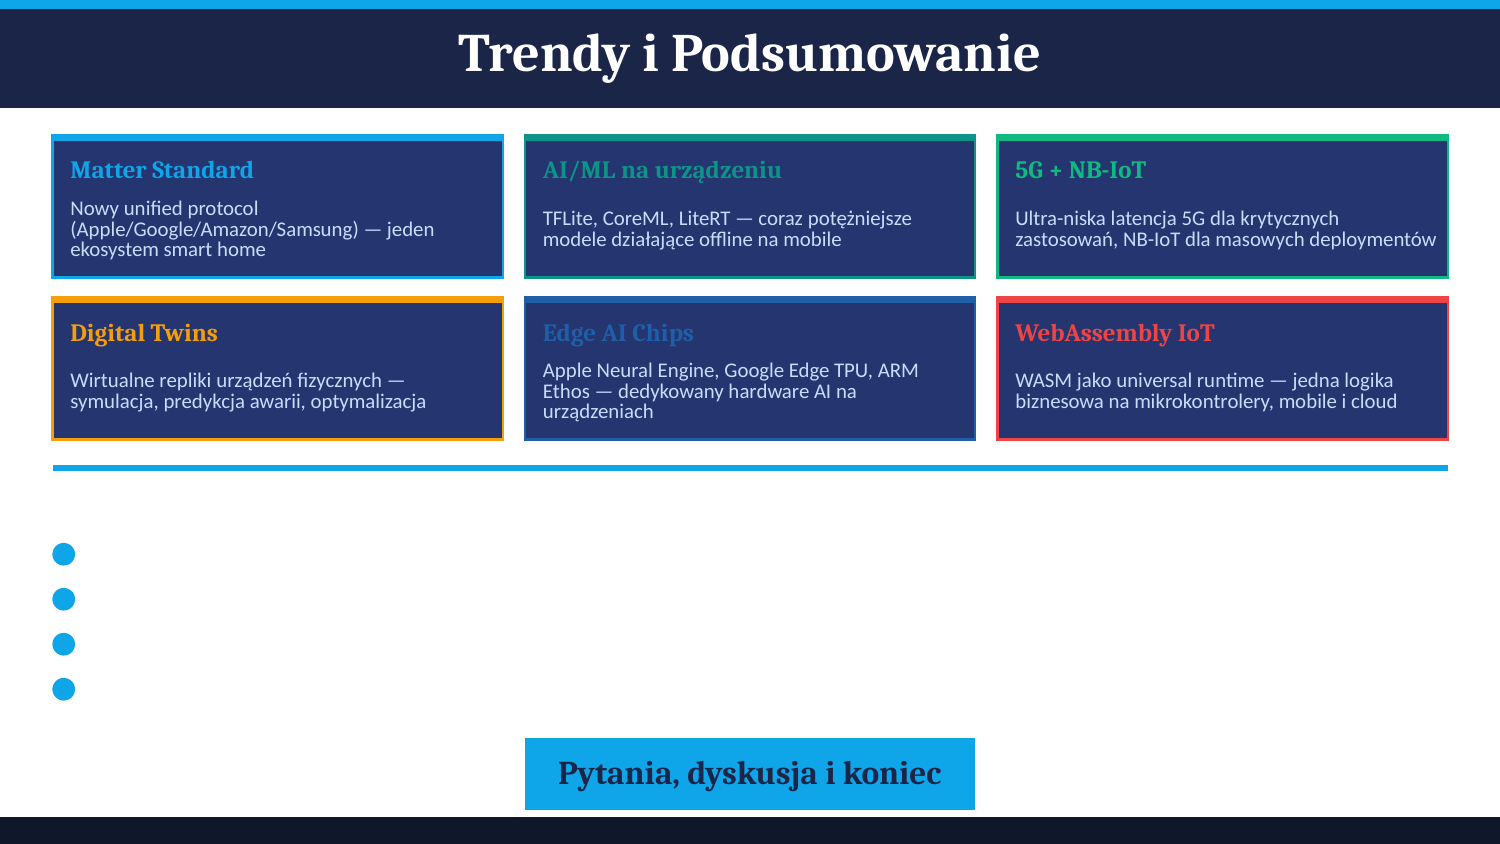

Trendy i Podsumowanie
Matter Standard
AI/ML na urządzeniu
5G + NB-IoT
Nowy unified protocol (Apple/Google/Amazon/Samsung) — jeden ekosystem smart home
TFLite, CoreML, LiteRT — coraz potężniejsze modele działające offline na mobile
Ultra-niska latencja 5G dla krytycznych zastosowań, NB-IoT dla masowych deploymentów
Digital Twins
Edge AI Chips
WebAssembly IoT
Wirtualne repliki urządzeń fizycznych — symulacja, predykcja awarii, optymalizacja
Apple Neural Engine, Google Edge TPU, ARM Ethos — dedykowany hardware AI na urządzeniach
WASM jako universal runtime — jedna logika biznesowa na mikrokontrolery, mobile i cloud
Kluczowe wnioski wykładu:
MQTT + TLS = fundament bezpiecznej komunikacji IoT dla aplikacji mobilnych
Architektura MVVM/Clean Architecture z offline-first to standard produkcyjny
Edge computing i ML on-device zmniejszają latencję i koszty transmisji
Security by Design — bezpieczeństwo od pierwszego dnia projektu, nie na końcu
Pytania, dyskusja i koniec